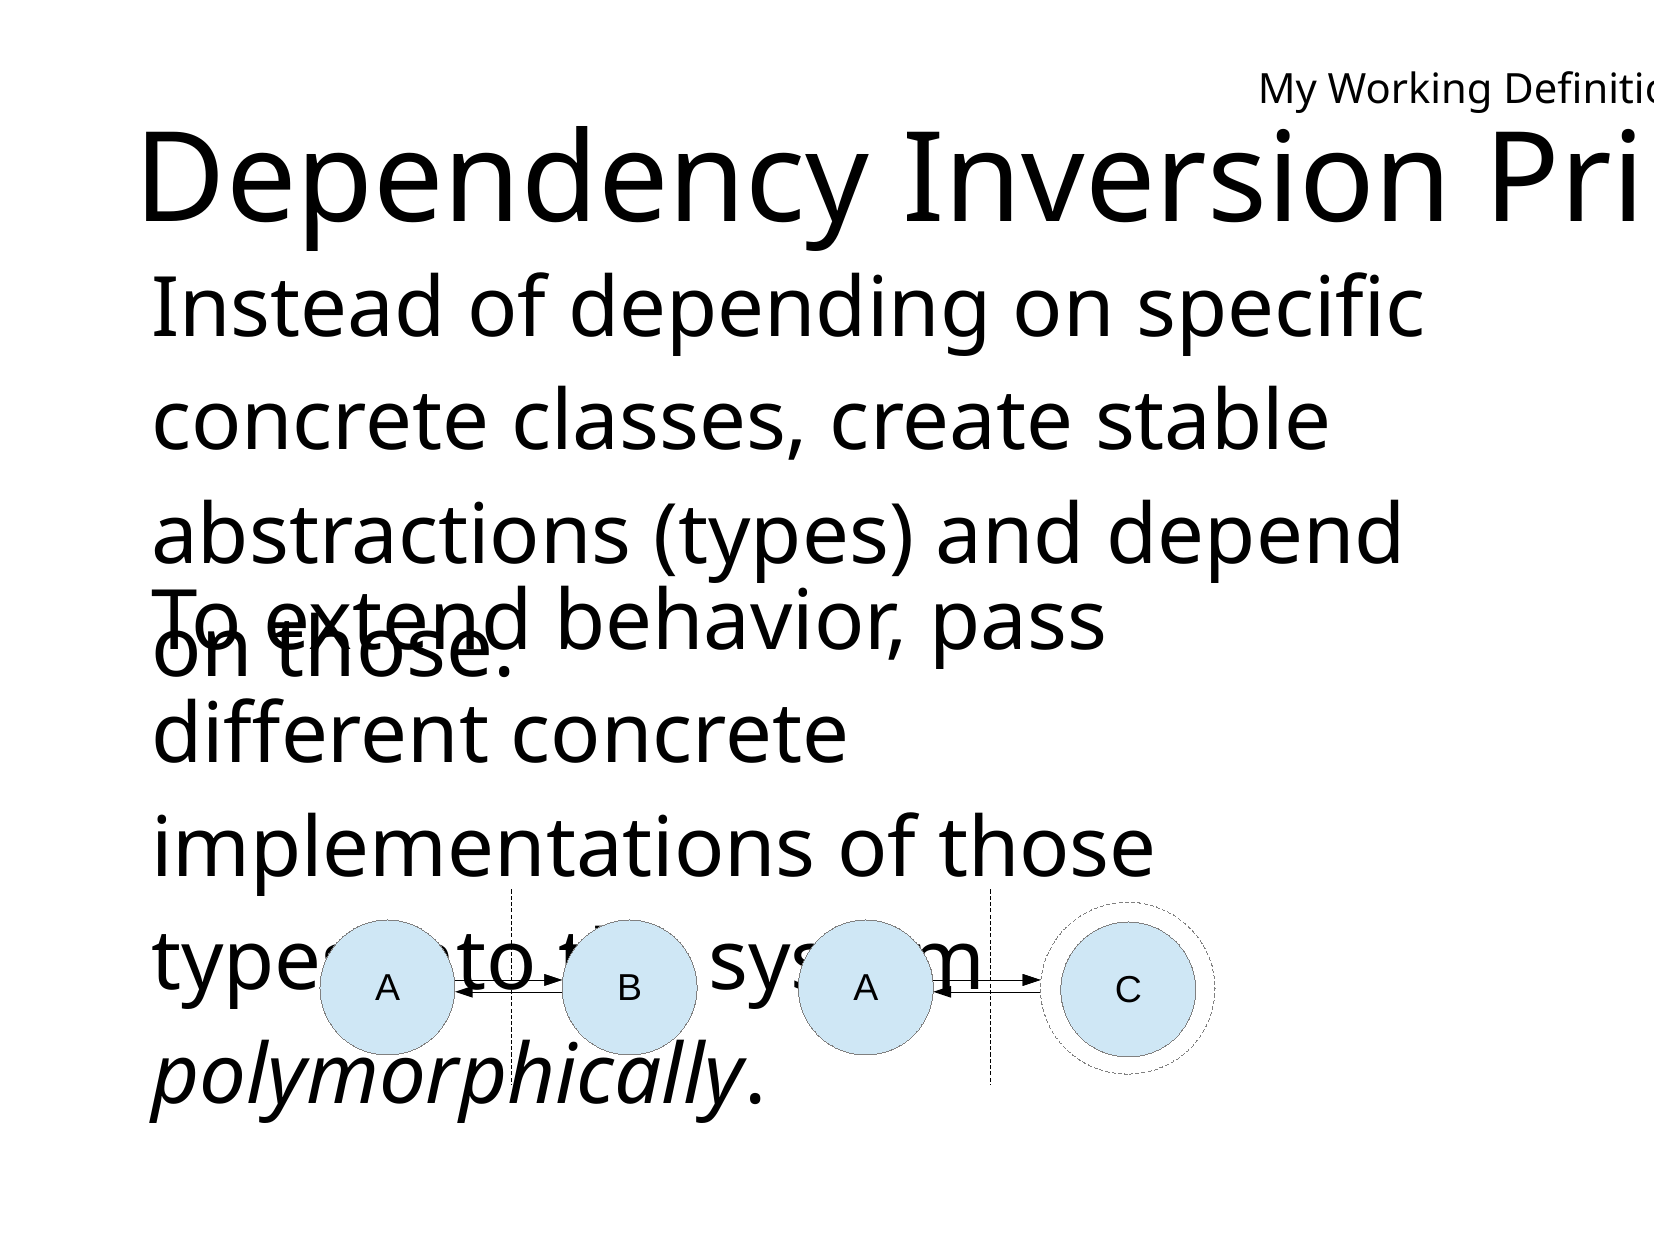

My Working Definition
Dependency Inversion Principle
Instead of depending on specific concrete classes, create stable abstractions (types) and depend on those.
To extend behavior, pass different concrete implementations of those types into the system polymorphically.
A
B
T
A
B
C